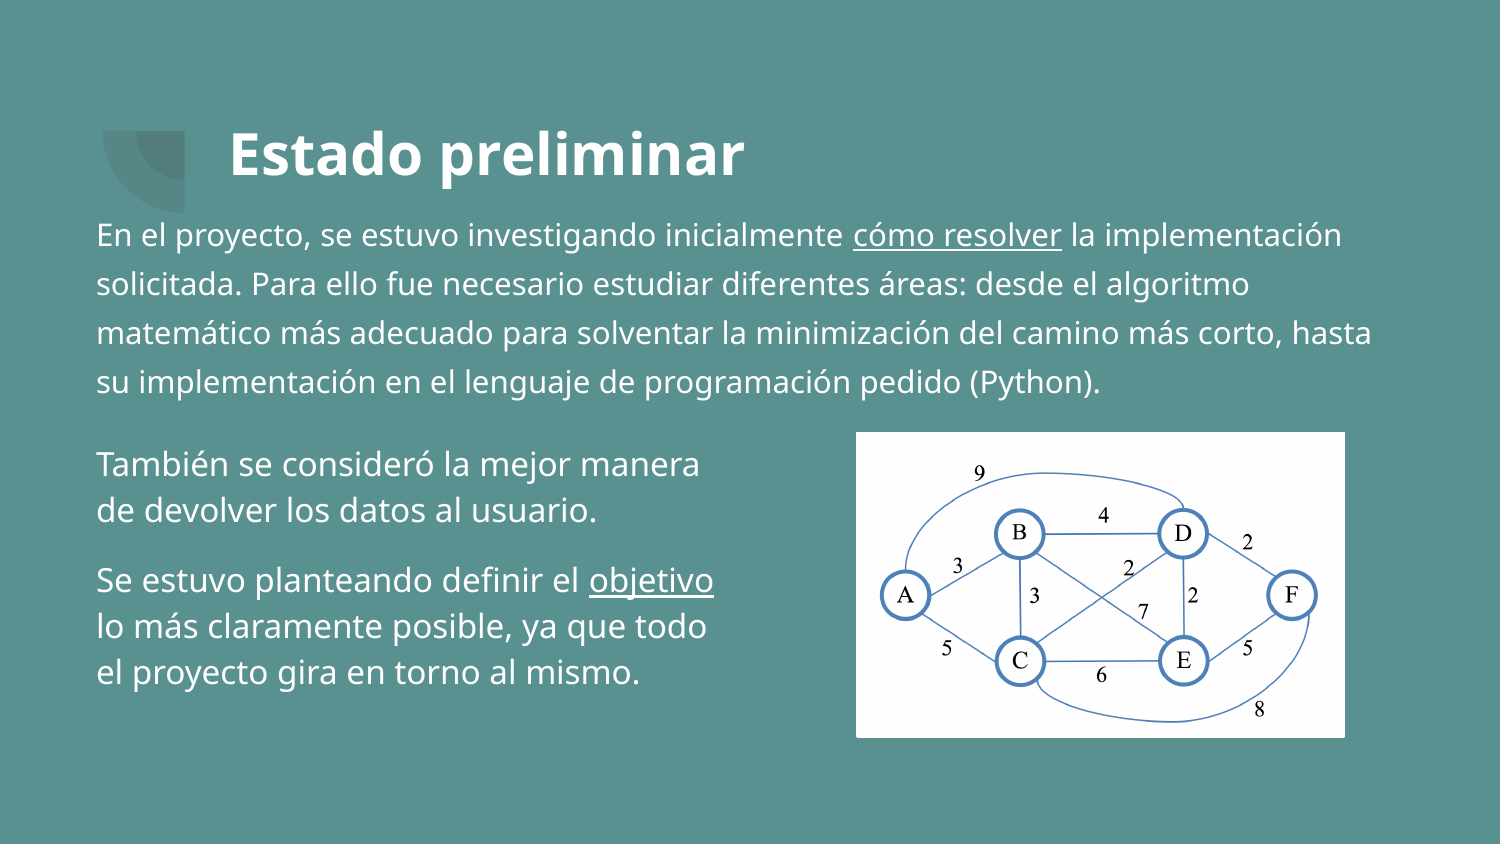

# Estado preliminar
En el proyecto, se estuvo investigando inicialmente cómo resolver la implementación solicitada. Para ello fue necesario estudiar diferentes áreas: desde el algoritmo matemático más adecuado para solventar la minimización del camino más corto, hasta su implementación en el lenguaje de programación pedido (Python).
También se consideró la mejor manera de devolver los datos al usuario.
Se estuvo planteando definir el objetivo lo más claramente posible, ya que todo el proyecto gira en torno al mismo.